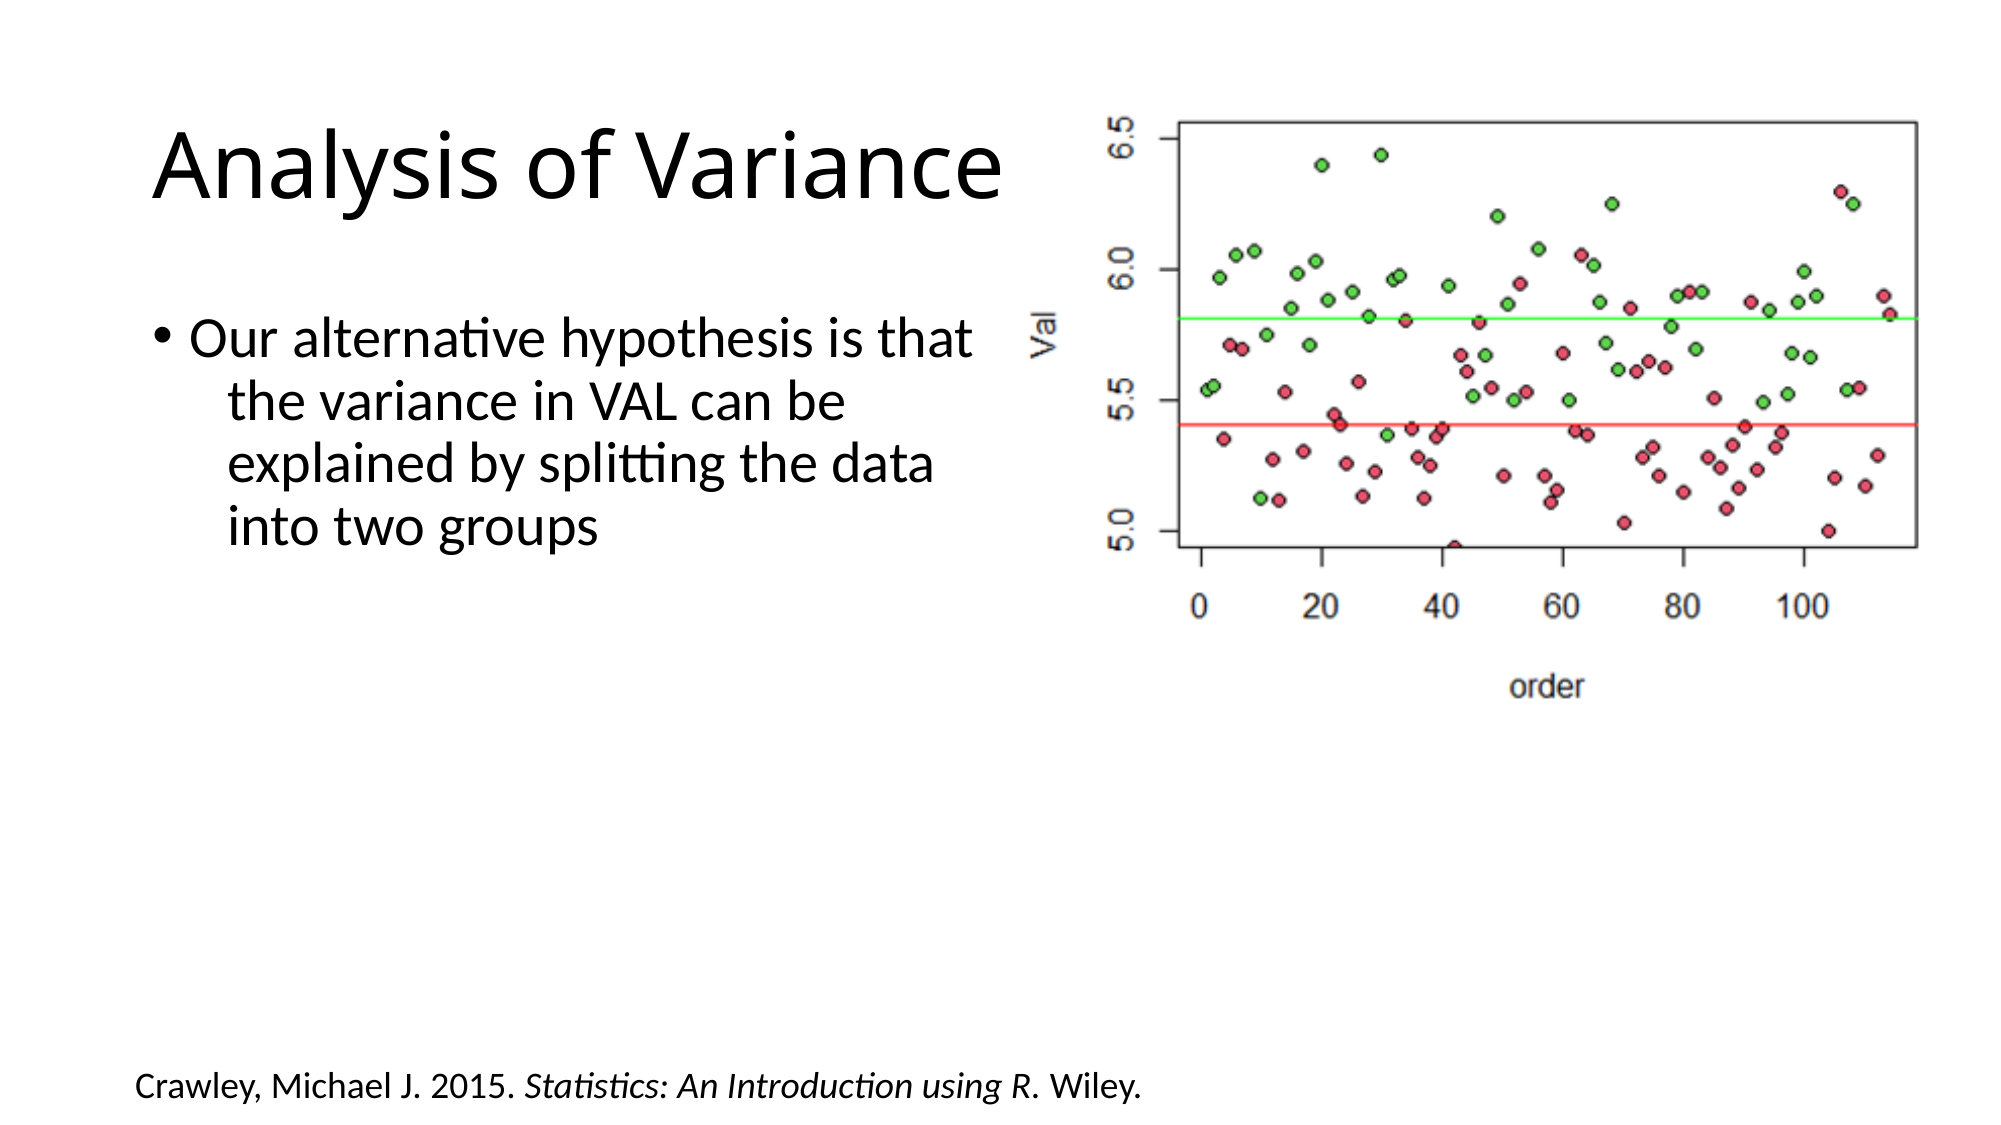

# Analysis of Variance
Our alternative hypothesis is that the variance in VAL can be explained by splitting the data into two groups
Crawley, Michael J. 2015. Statistics: An Introduction using R. Wiley.